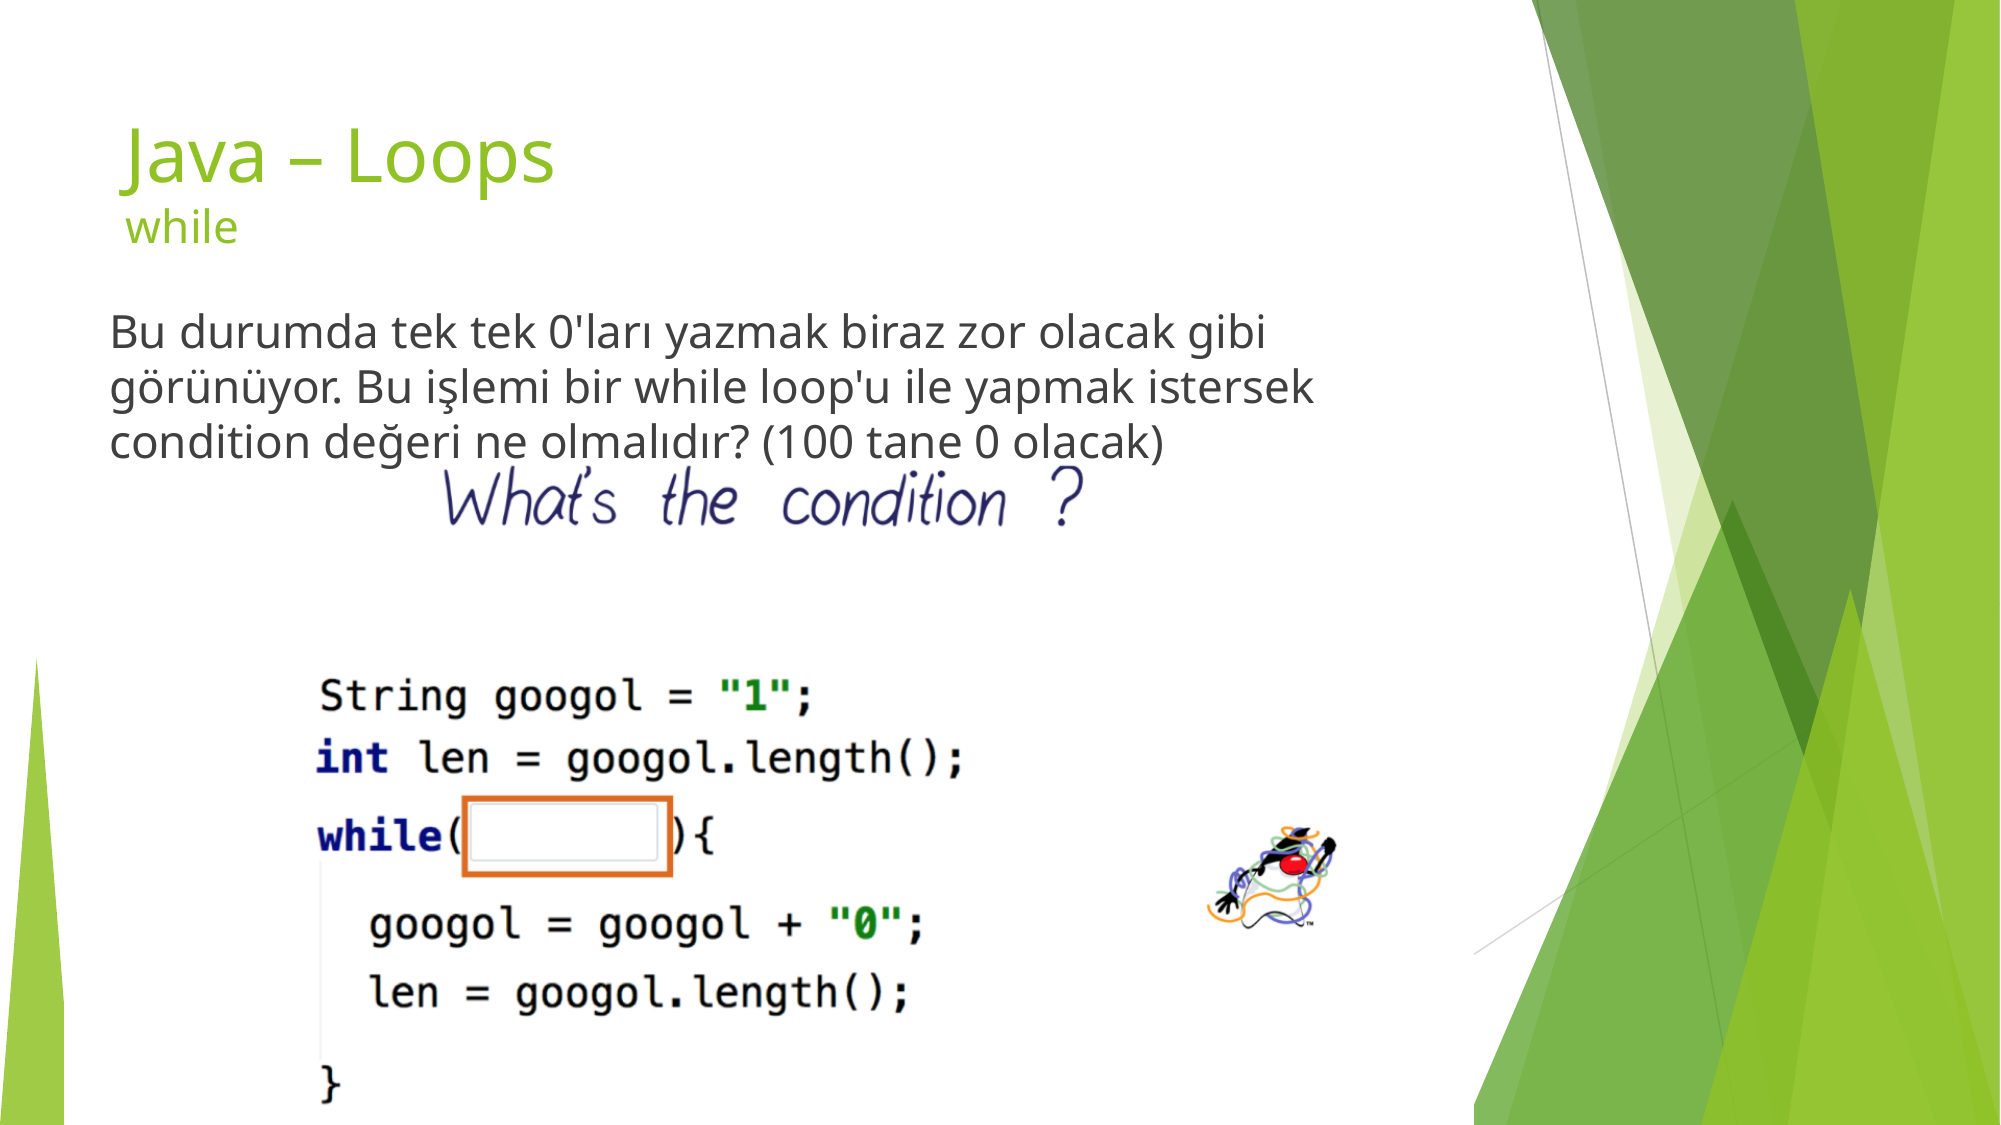

# Java – Loops while
Bu durumda tek tek 0'ları yazmak biraz zor olacak gibi görünüyor. Bu işlemi bir while loop'u ile yapmak istersek condition değeri ne olmalıdır? (100 tane 0 olacak)